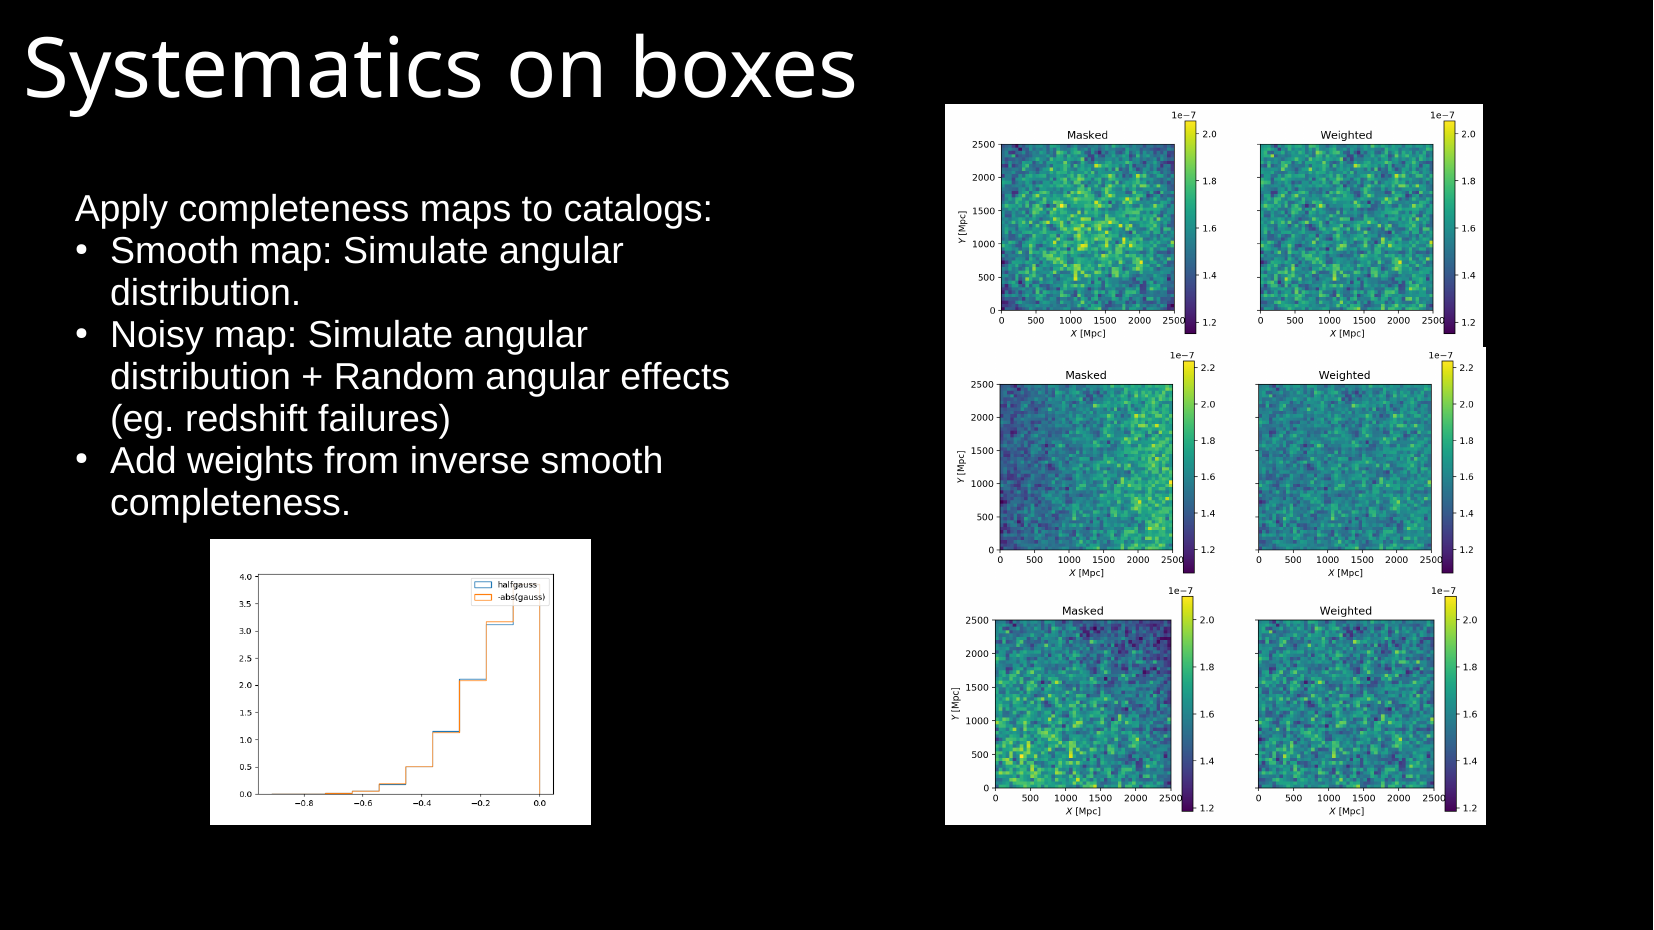

# Systematics on boxes
Apply completeness maps to catalogs:
Smooth map: Simulate angular distribution.
Noisy map: Simulate angular distribution + Random angular effects (eg. redshift failures)
Add weights from inverse smooth completeness.